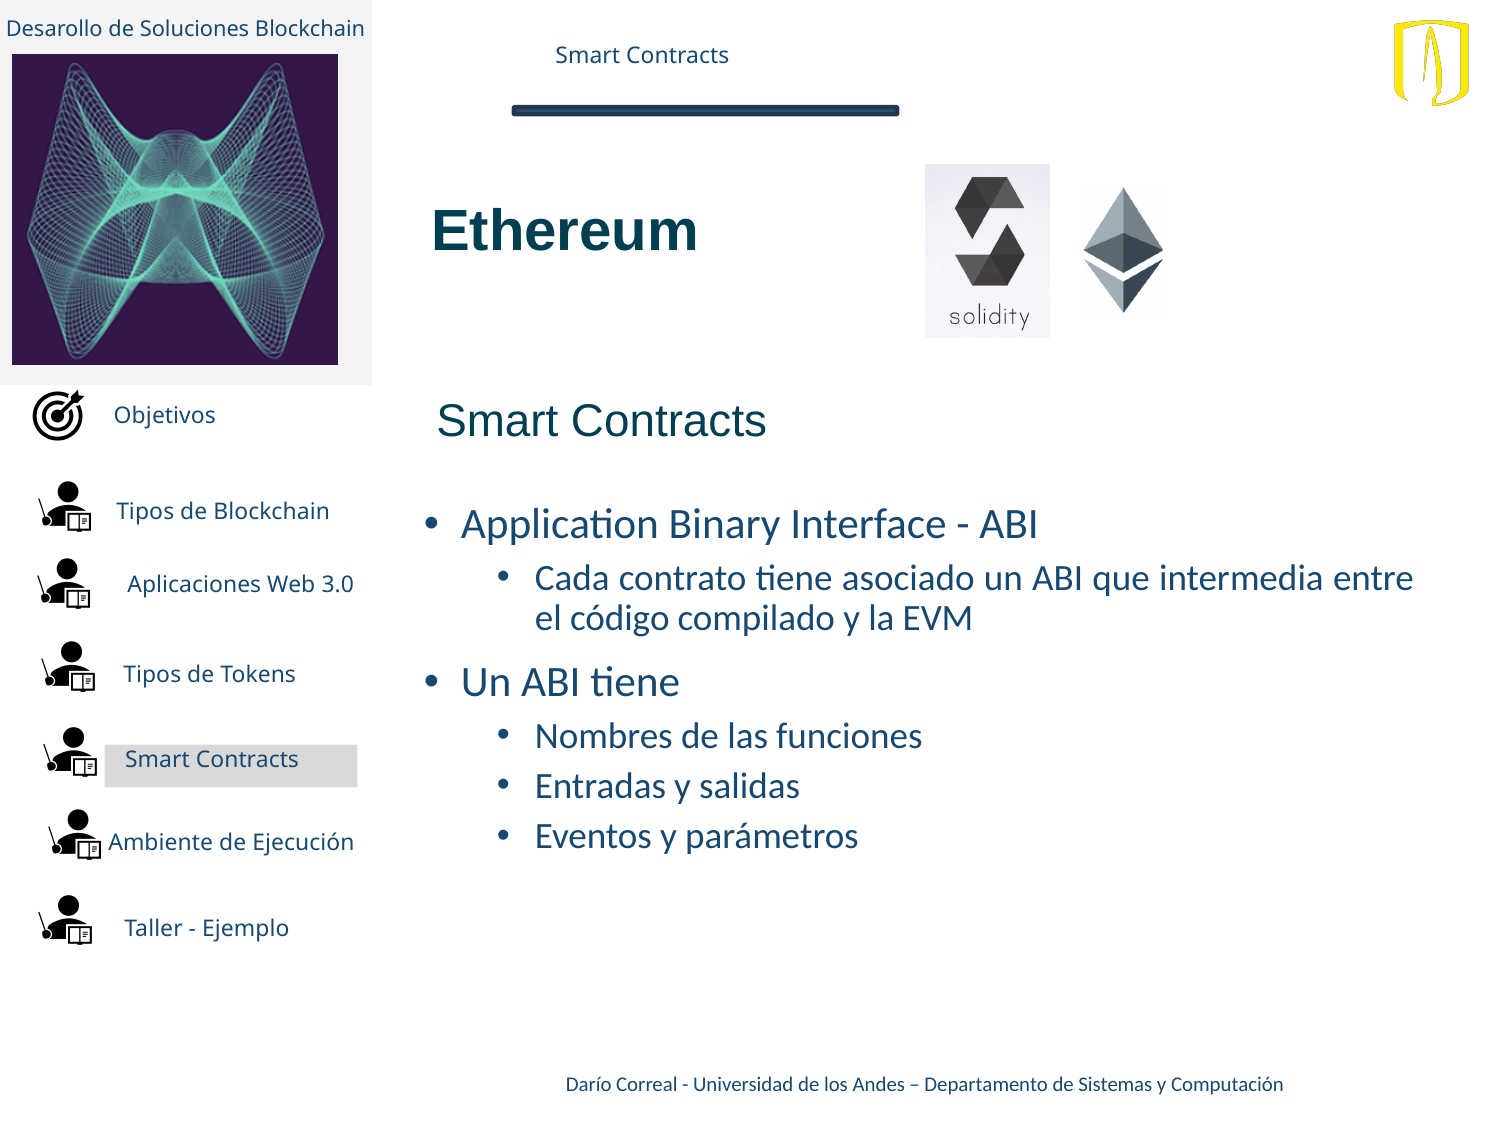

Smart Contracts
# Ethereum
Smart Contracts
Objetivos
Tipos de Blockchain
Application Binary Interface - ABI
Cada contrato tiene asociado un ABI que intermedia entre el código compilado y la EVM
Un ABI tiene
Nombres de las funciones
Entradas y salidas
Eventos y parámetros
Aplicaciones Web 3.0
Tipos de Tokens
Smart Contracts
 Ambiente de Ejecución
Taller - Ejemplo
Darío Correal - Universidad de los Andes – Departamento de Sistemas y Computación